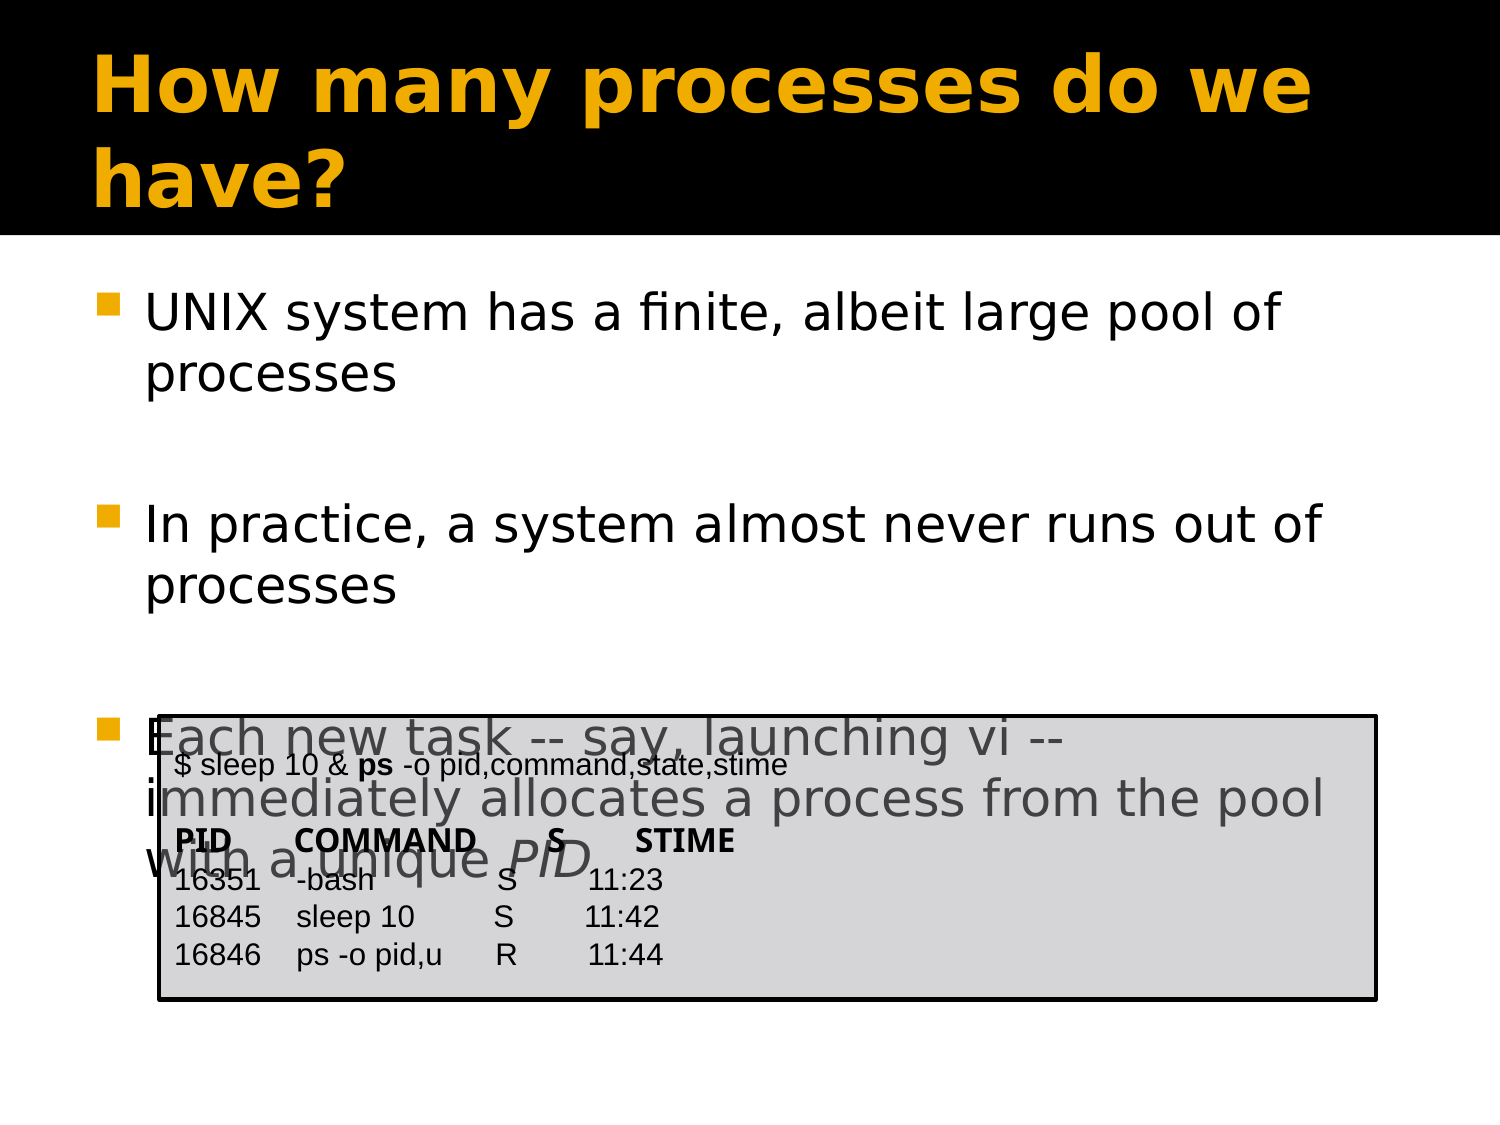

# How many processes do we have?
UNIX system has a finite, albeit large pool of processes
In practice, a system almost never runs out of processes
Each new task -- say, launching vi -- immediately allocates a process from the pool with a unique PID
$ sleep 10 & ps -o pid,command,state,stime
PID COMMAND S STIME
16351 -bash S 11:23
16845 sleep 10 S 11:42
16846 ps -o pid,u R 11:44